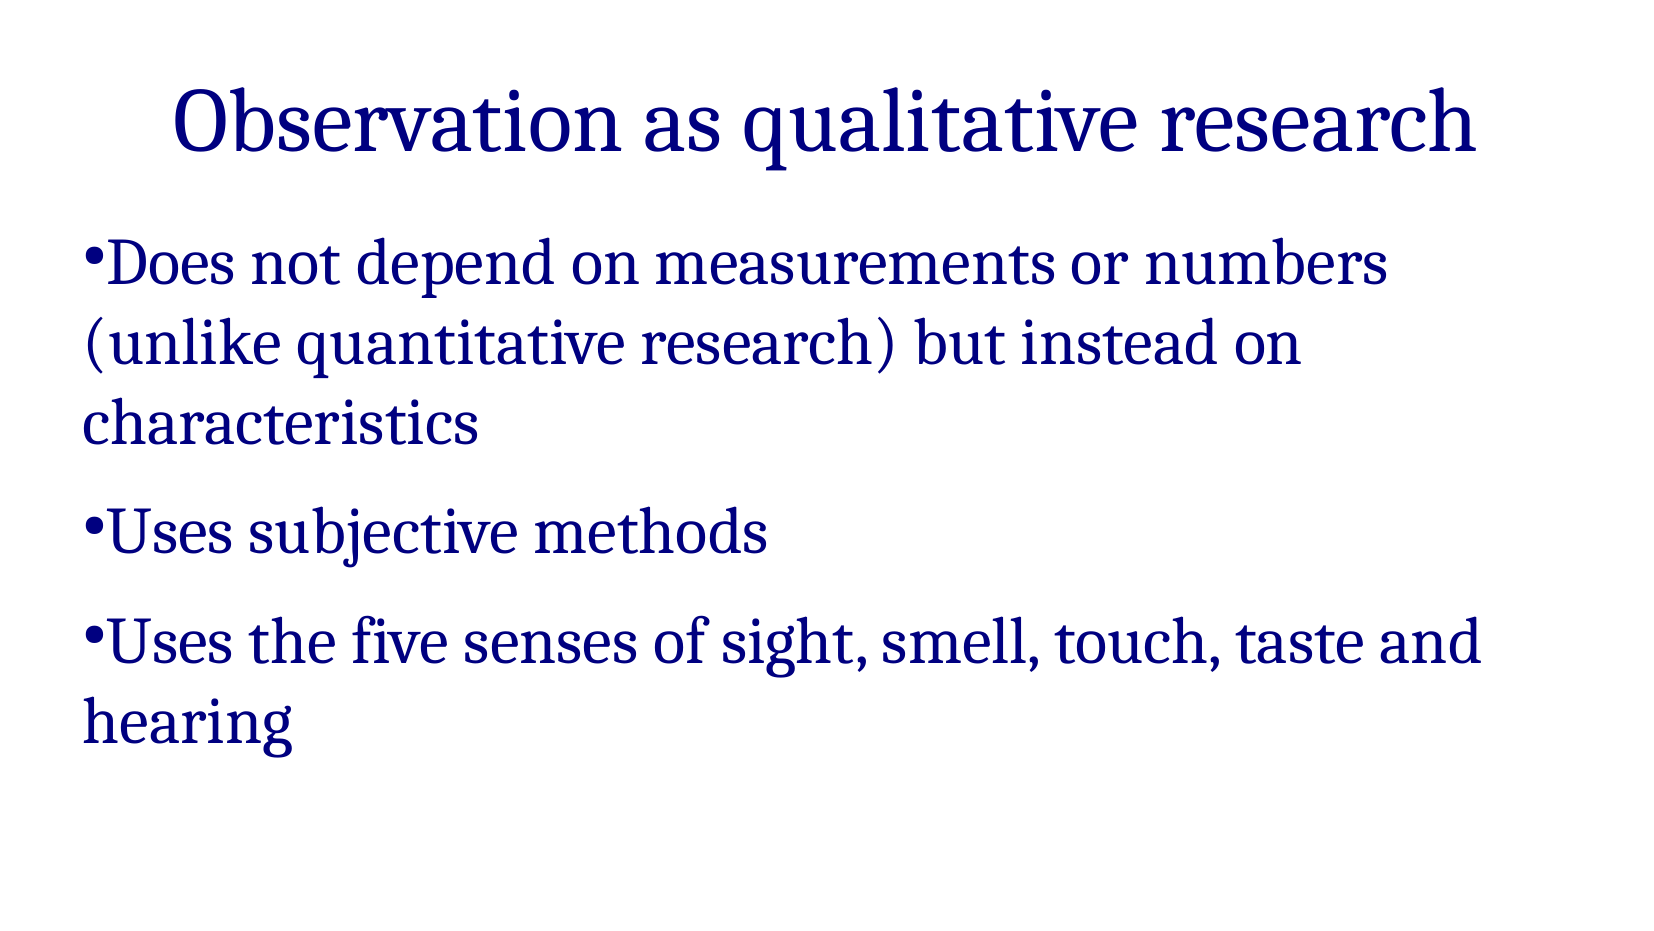

# Observation as qualitative research
Does not depend on measurements or numbers (unlike quantitative research) but instead on characteristics
Uses subjective methods
Uses the five senses of sight, smell, touch, taste and hearing